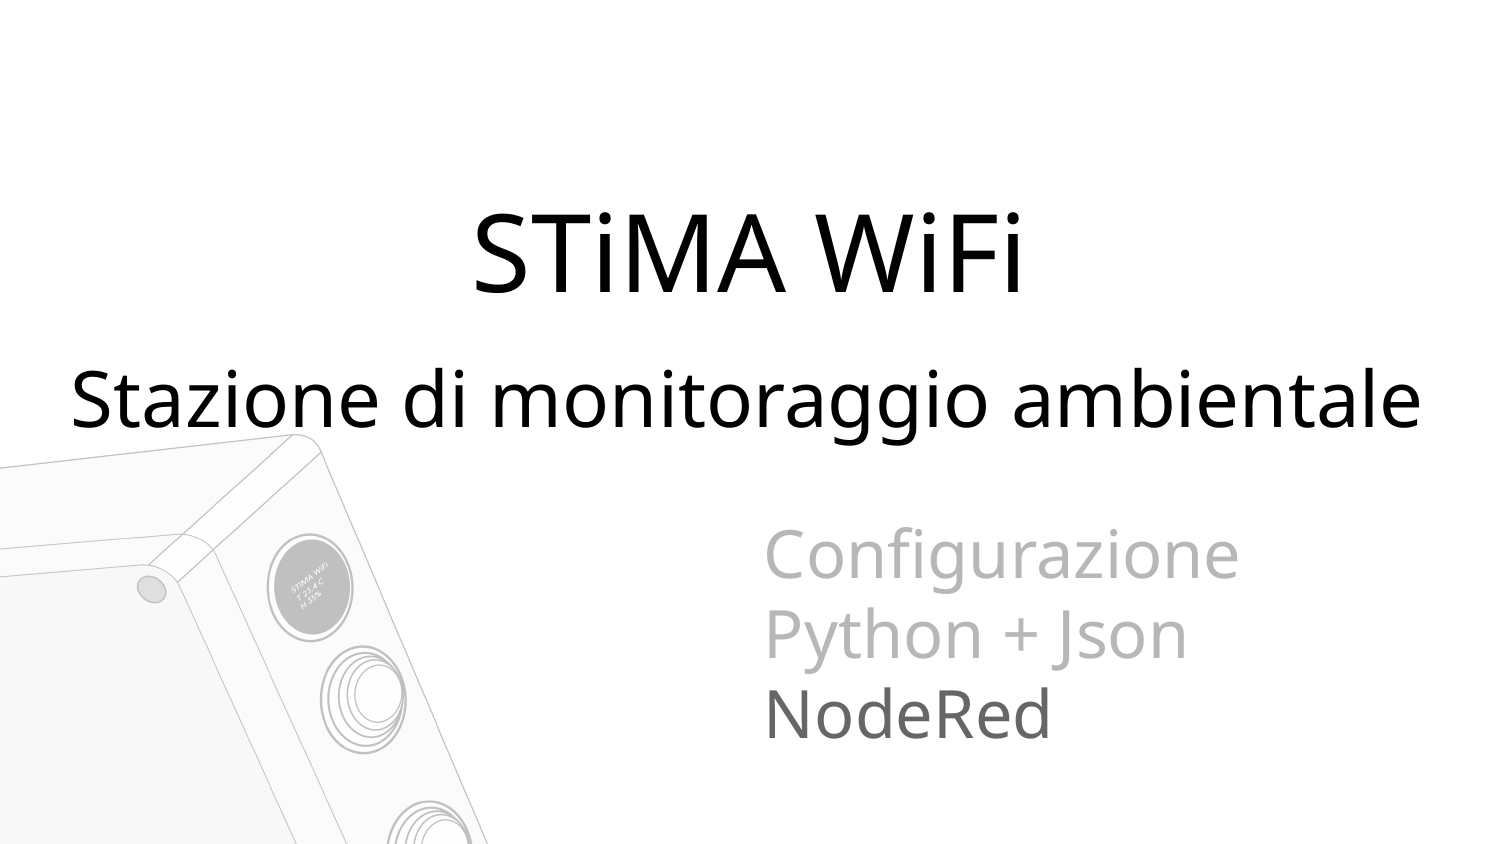

# STiMA WiFi
Stazione di monitoraggio ambientale
Configurazione
Python + Json
NodeRed